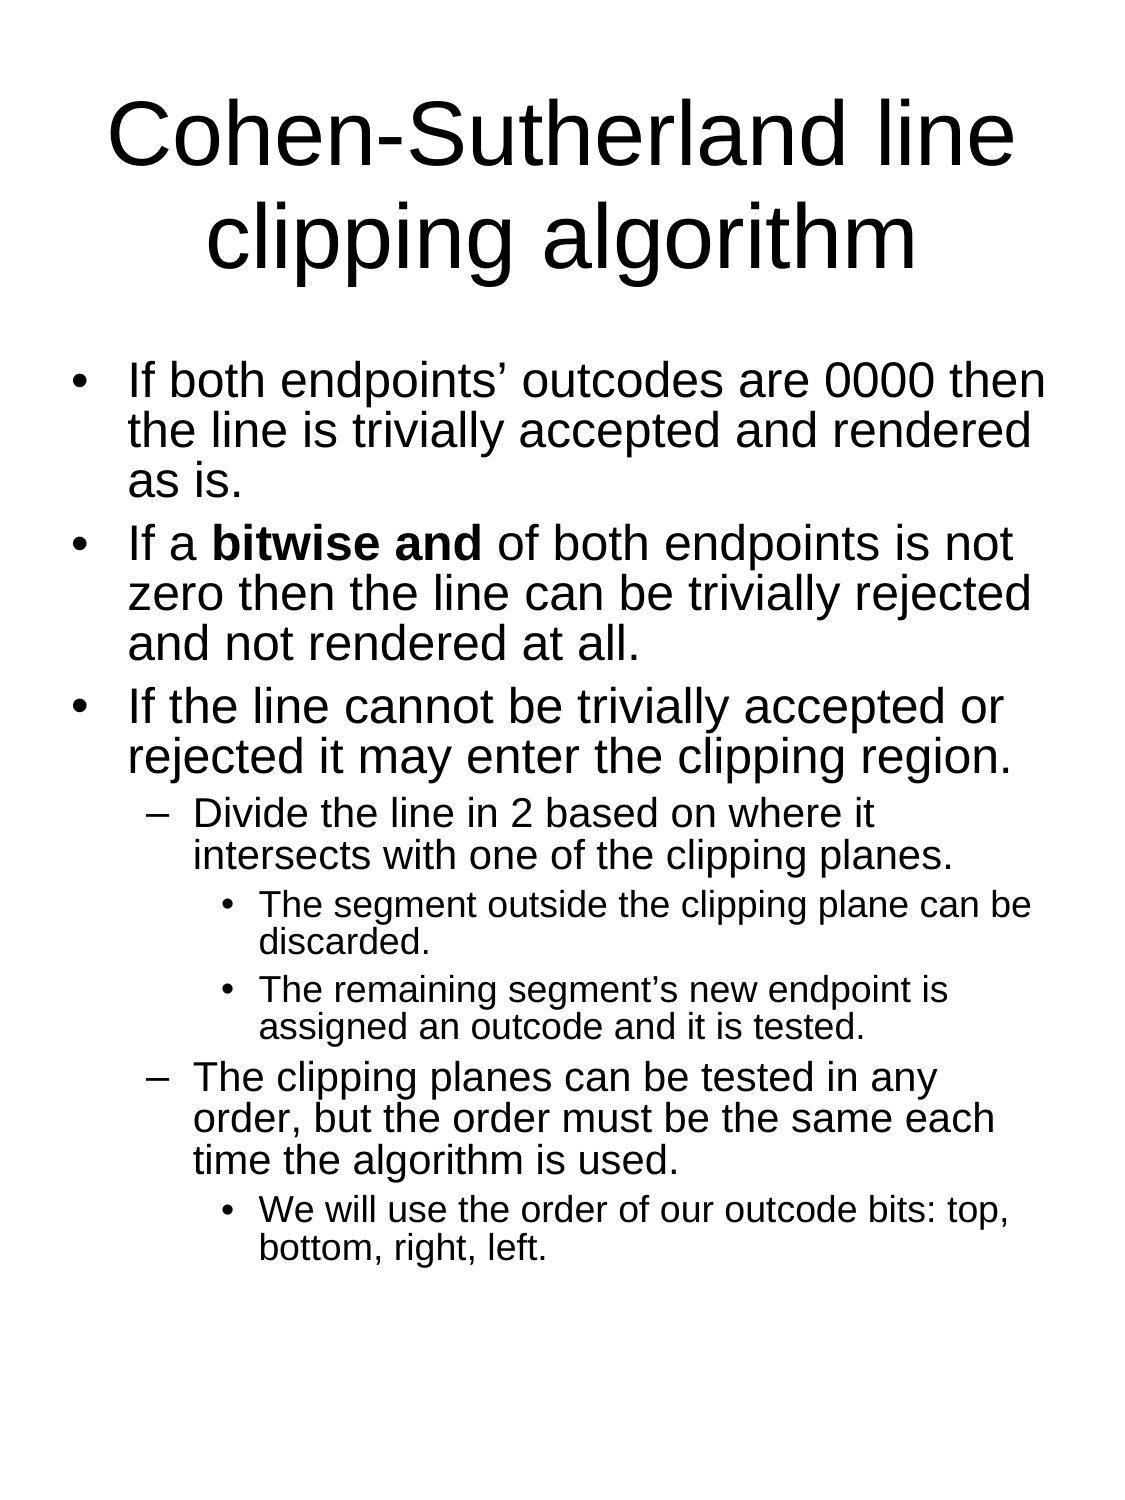

# Cohen-Sutherland line clipping algorithm
If both endpoints’ outcodes are 0000 then the line is trivially accepted and rendered as is.
If a bitwise and of both endpoints is not zero then the line can be trivially rejected and not rendered at all.
If the line cannot be trivially accepted or rejected it may enter the clipping region.
Divide the line in 2 based on where it intersects with one of the clipping planes.
The segment outside the clipping plane can be discarded.
The remaining segment’s new endpoint is assigned an outcode and it is tested.
The clipping planes can be tested in any order, but the order must be the same each time the algorithm is used.
We will use the order of our outcode bits: top, bottom, right, left.